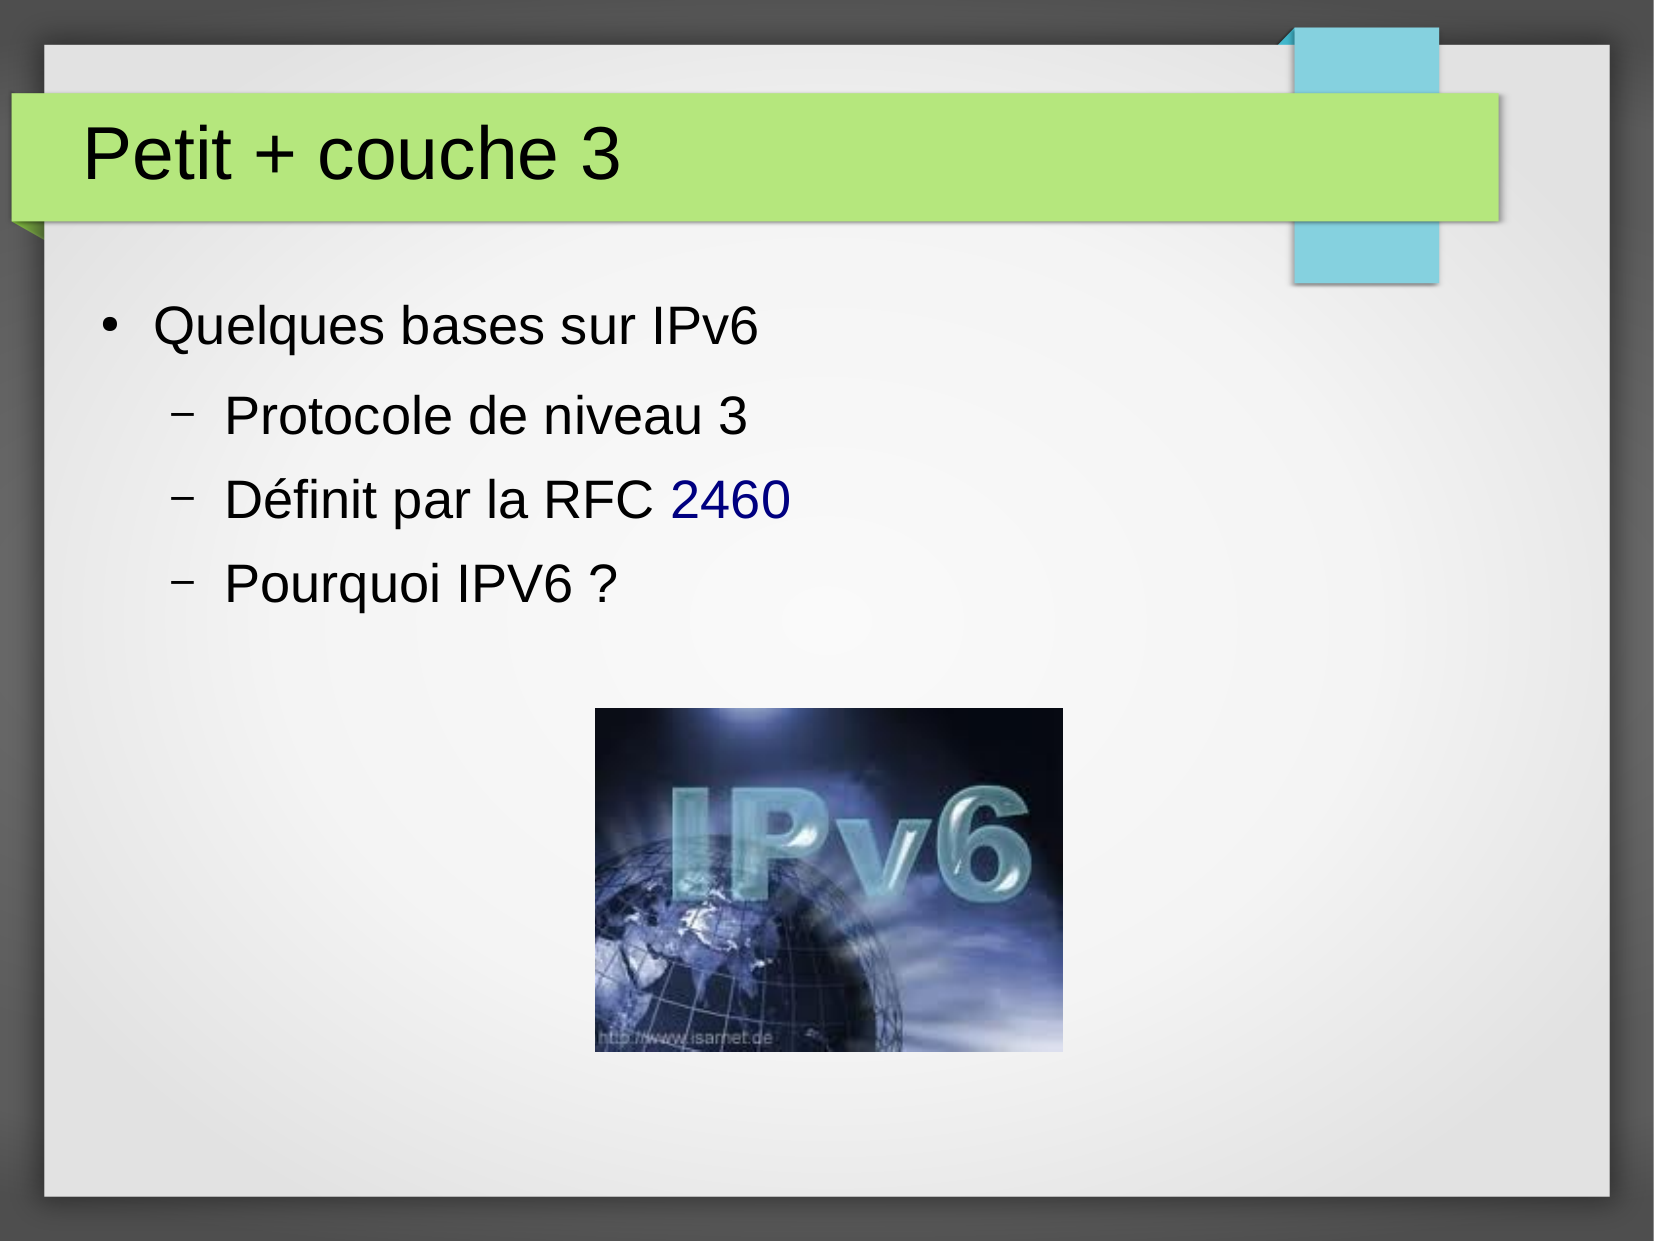

# Petit + couche 3
Quelques bases sur IPv6
Protocole de niveau 3
Définit par la RFC 2460
Pourquoi IPV6 ?